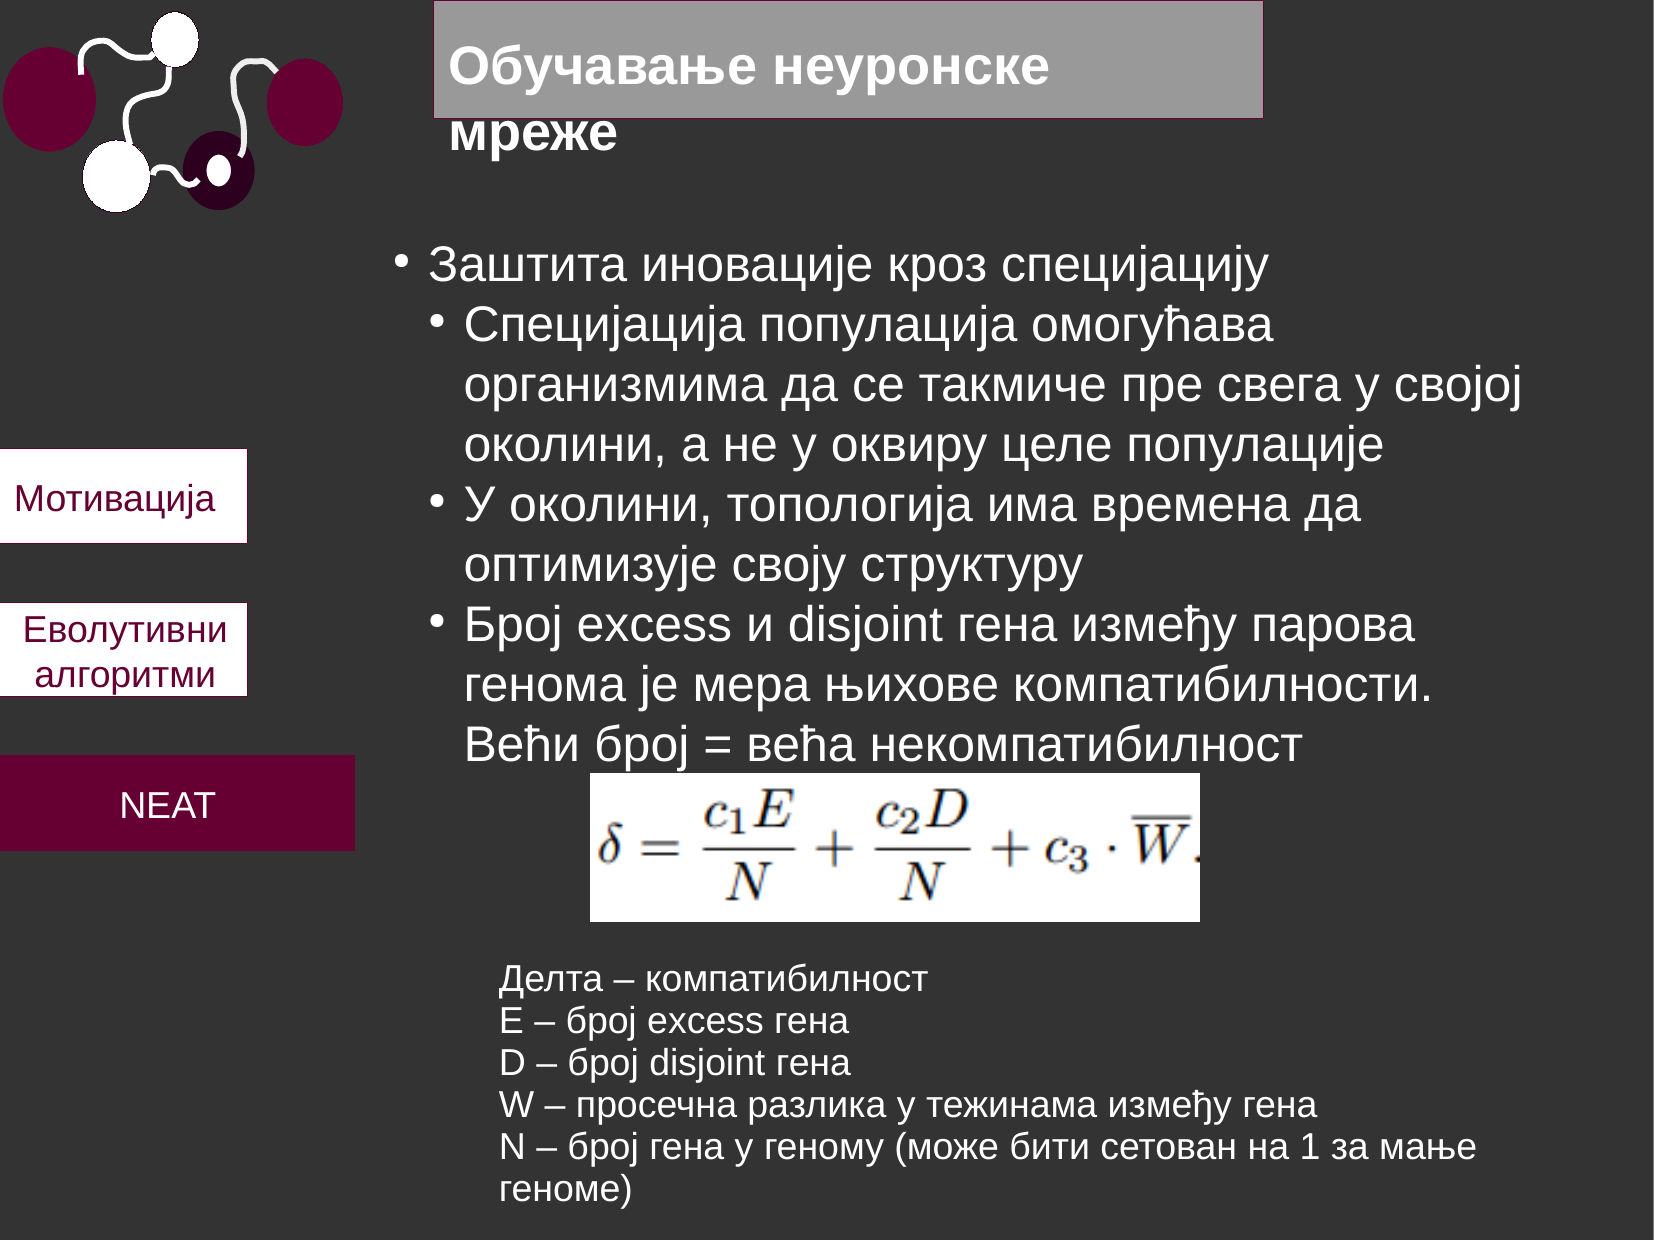

Обучавање неуронске мреже
Заштита иновације кроз специјацију
Специјација популација омогућава организмима да се такмиче пре свега у својој околини, а не у оквиру целе популације
У околини, топологија има времена да оптимизује своју структуру
Број excess и disjoint гена између парова генома је мера њихове компатибилности. Већи број = већа некомпатибилност
 Мотивација
	Еволутивни
 	алгоритми
 NEAT
Делта – компатибилност
Е – број excess гена
D – број disjoint гена
W – просечна разлика у тежинама између гена
N – број гена у геному (може бити сетован на 1 за мање геноме)